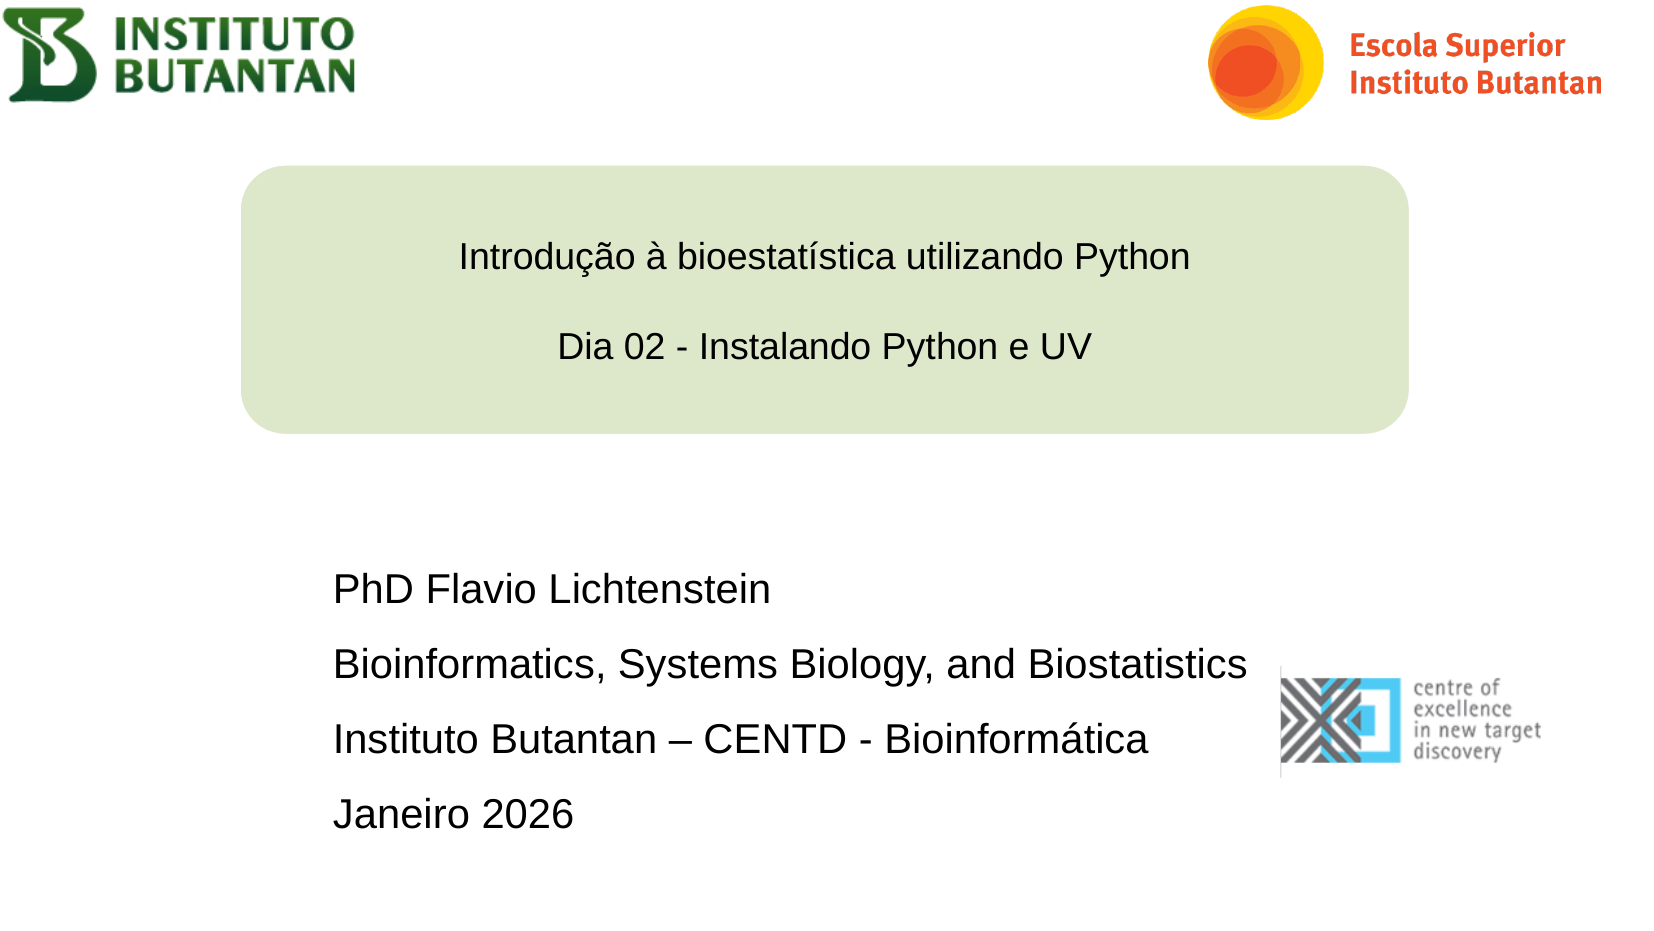

Introdução à bioestatística utilizando Python
Dia 02 - Instalando Python e UV
PhD Flavio Lichtenstein
Bioinformatics, Systems Biology, and Biostatistics
Instituto Butantan – CENTD - Bioinformática
Janeiro 2026